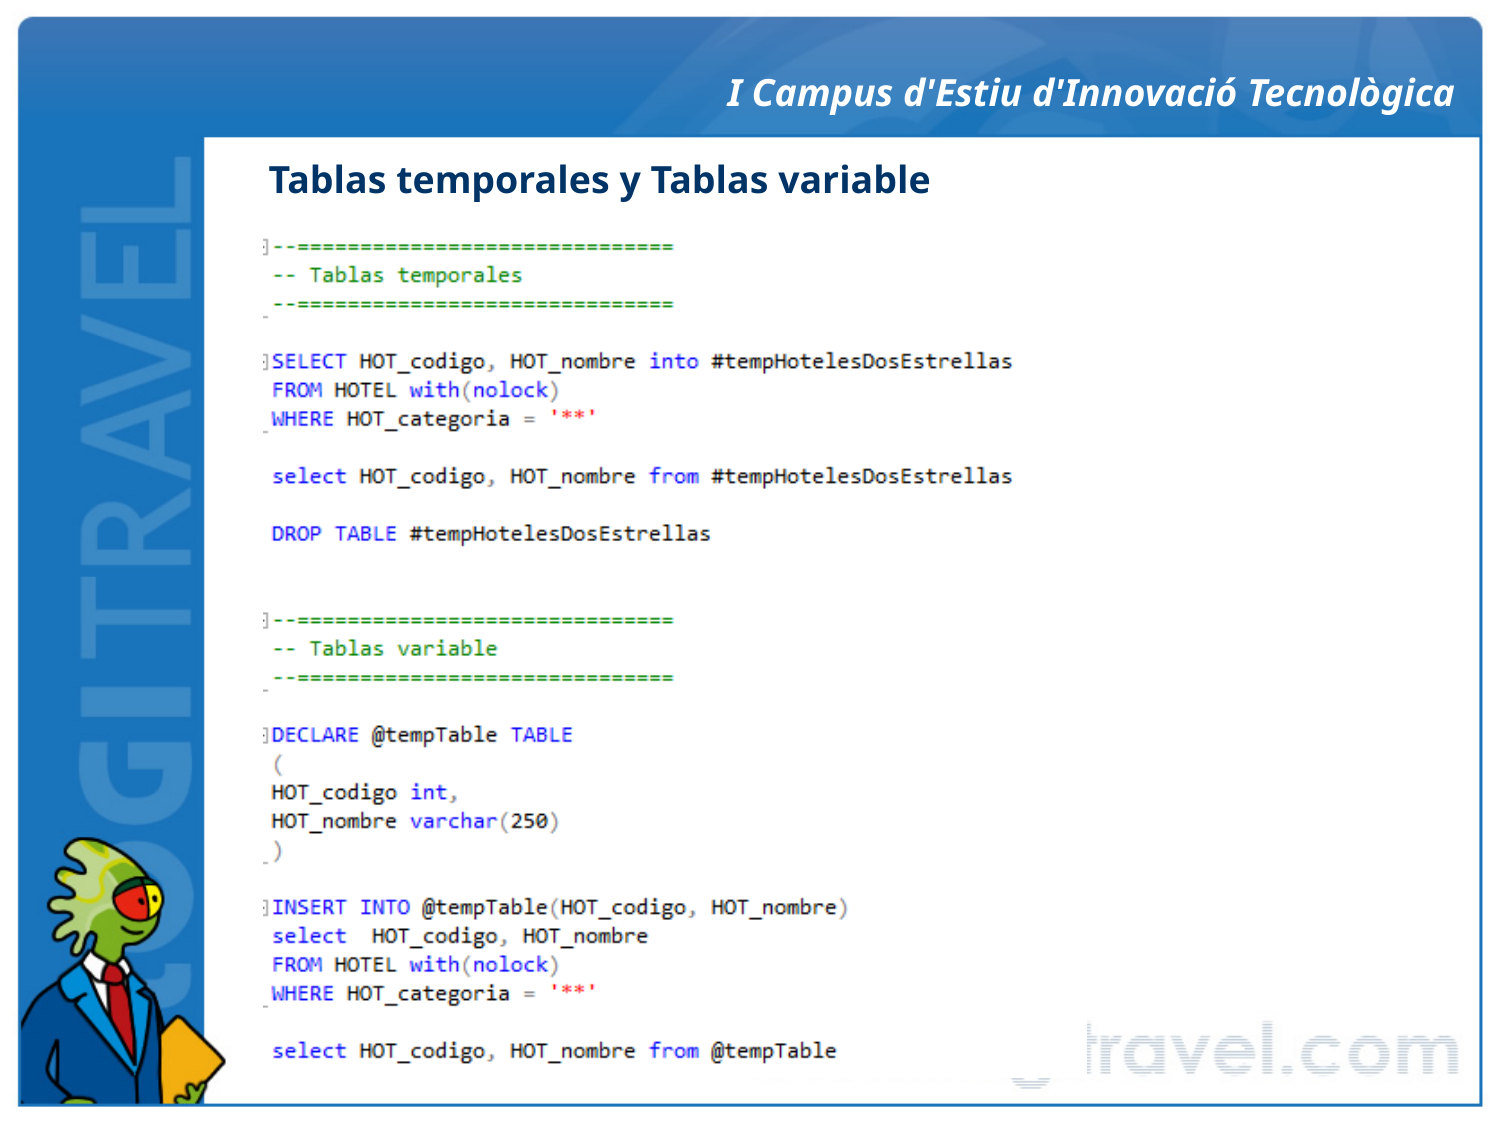

I Campus d'Estiu d'Innovació Tecnològica
Tablas temporales y Tablas variable